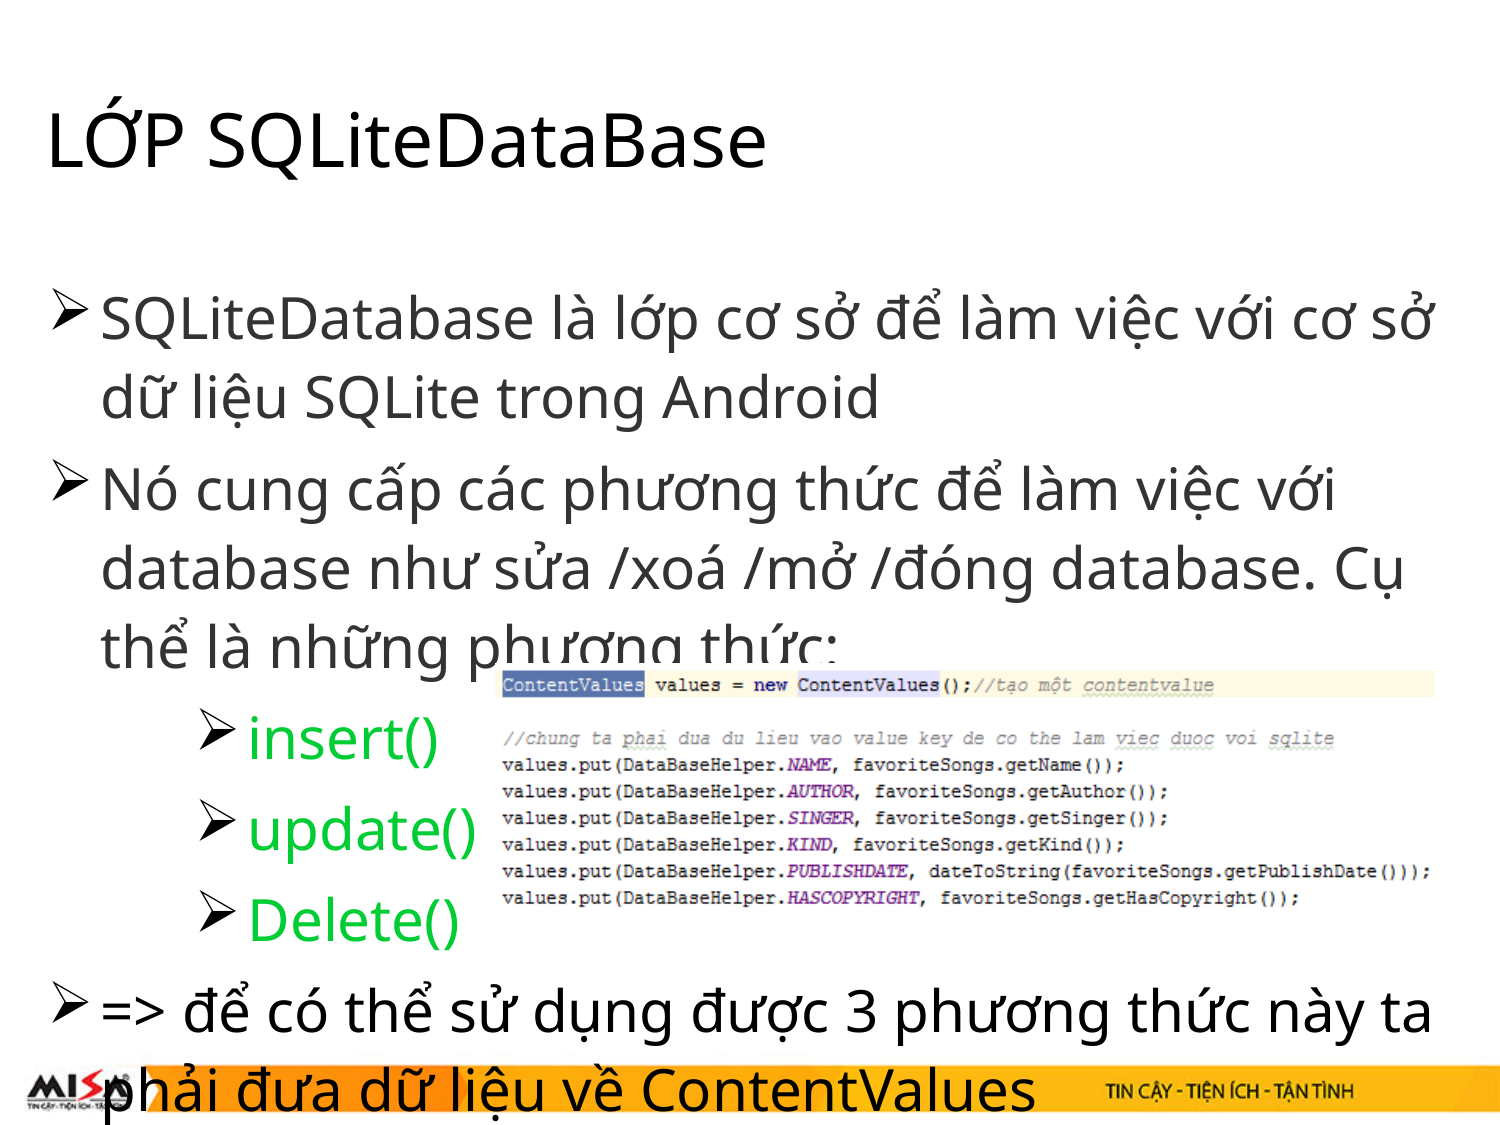

# LỚP SQLiteDataBase
SQLiteDatabase là lớp cơ sở để làm việc với cơ sở dữ liệu SQLite trong Android
Nó cung cấp các phương thức để làm việc với database như sửa /xoá /mở /đóng database. Cụ thể là những phương thức:
insert()
update()
Delete()
=> để có thể sử dụng được 3 phương thức này ta phải đưa dữ liệu về ContentValues